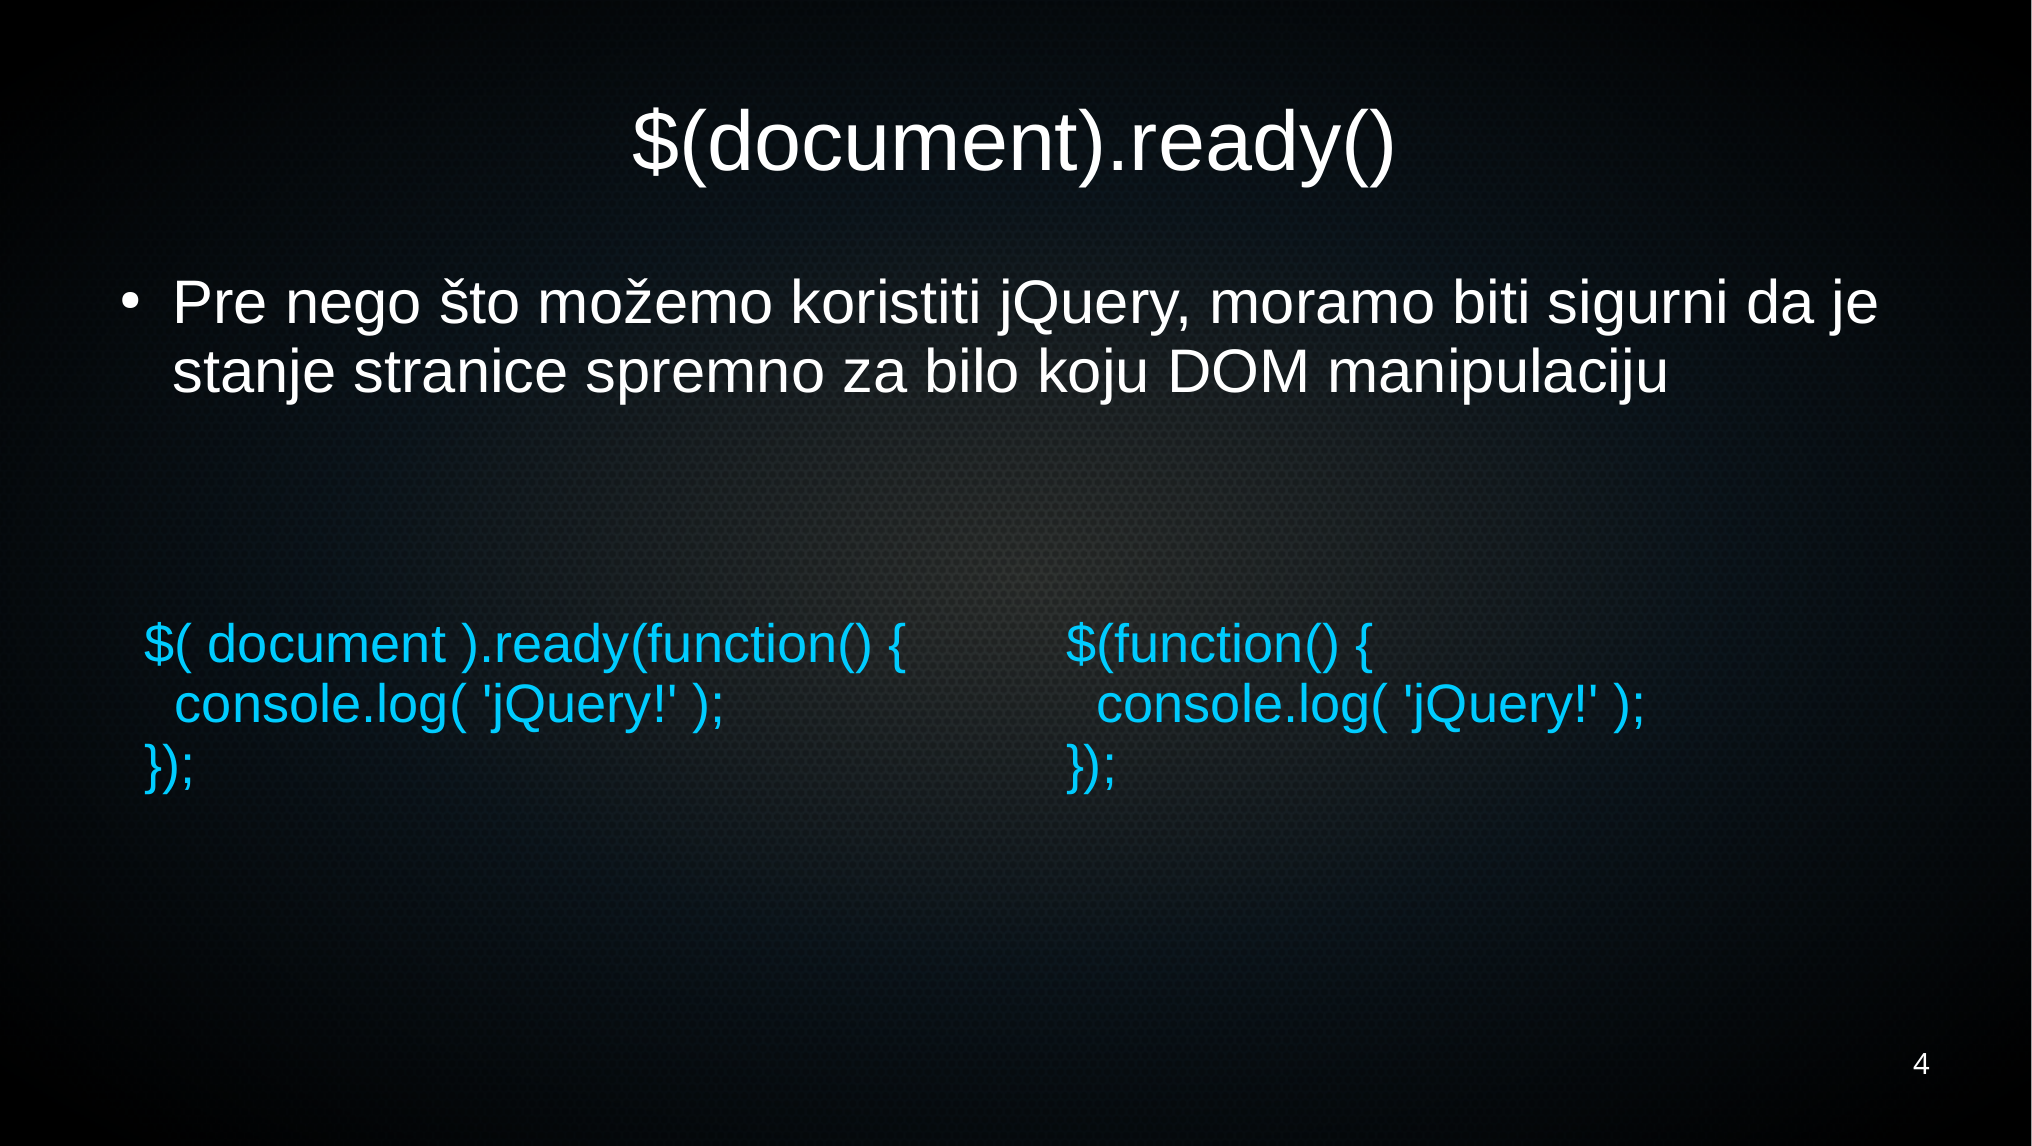

# $(document).ready()
Pre nego što možemo koristiti jQuery, moramo biti sigurni da je stanje stranice spremno za bilo koju DOM manipulaciju
$( document ).ready(function() {
 console.log( 'jQuery!' );
});
$(function() {
 console.log( 'jQuery!' );
});
4